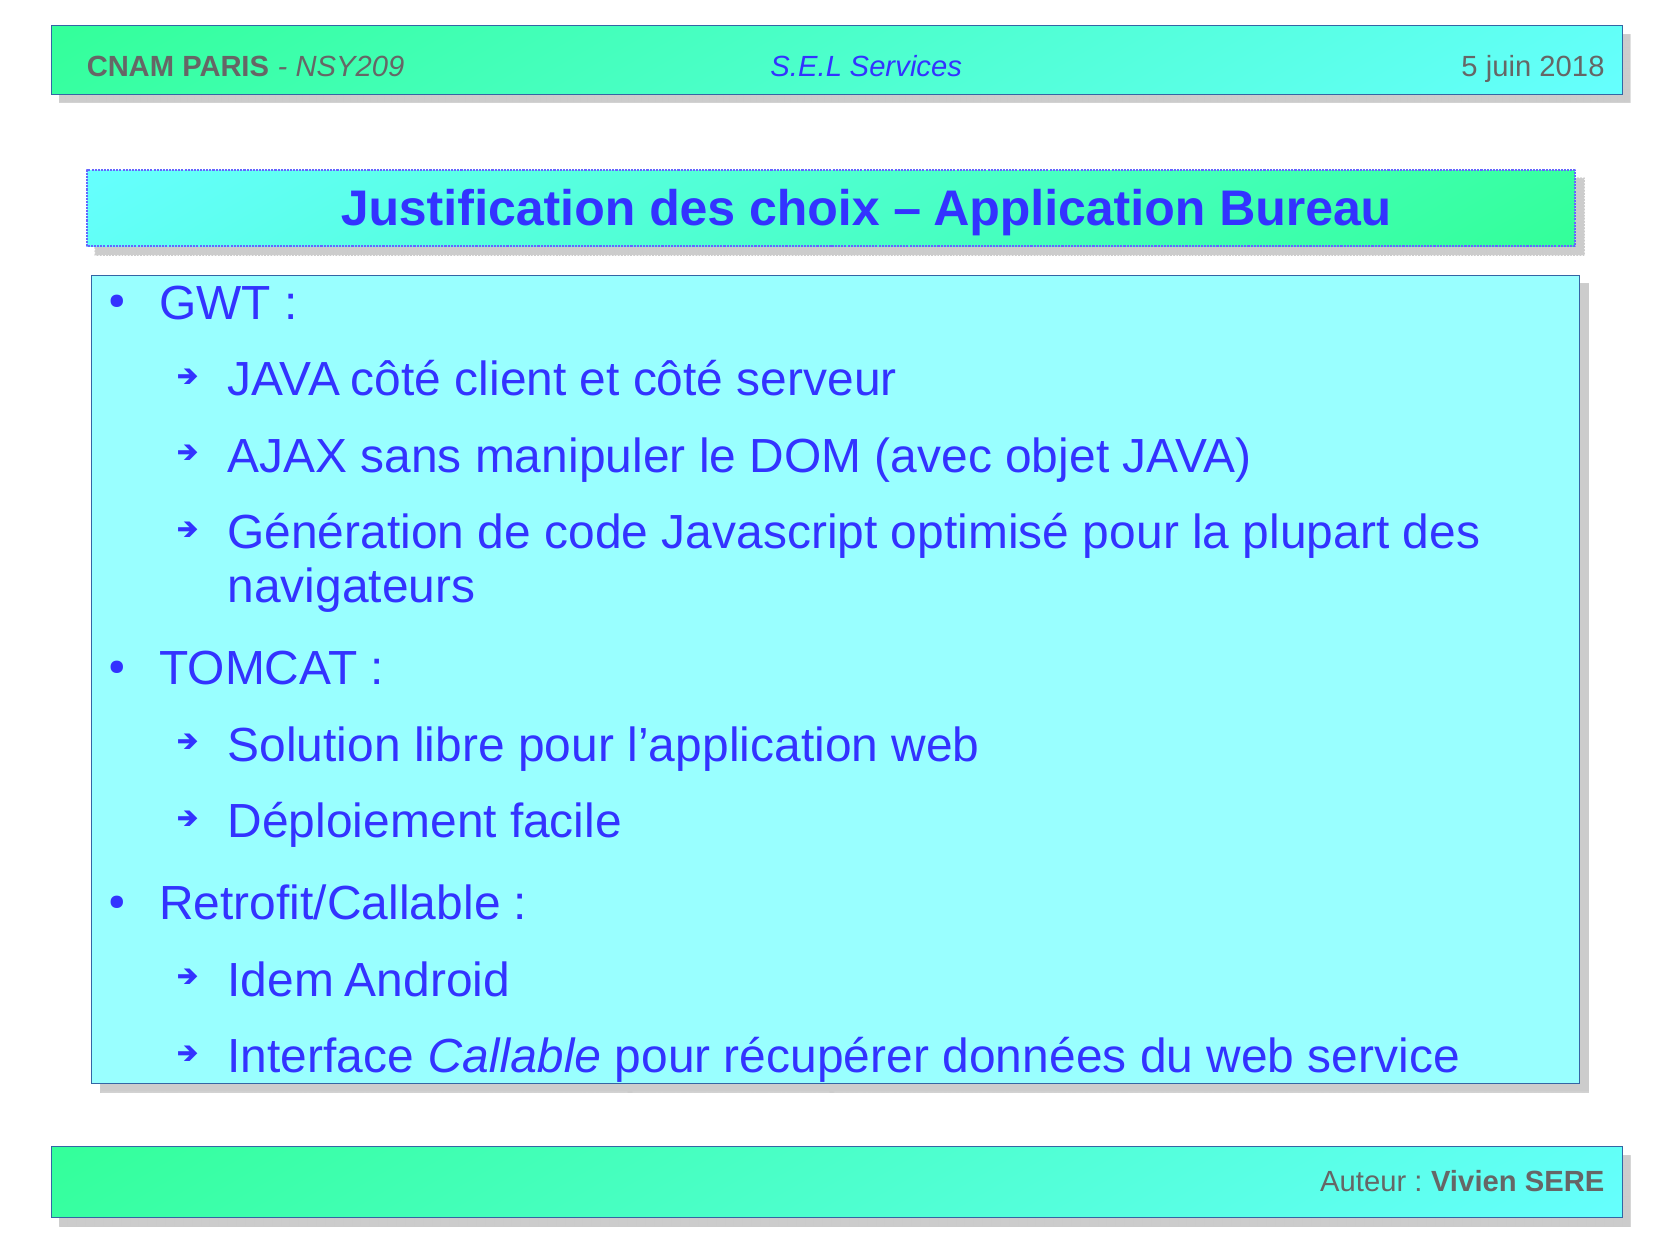

# CNAM PARIS - NSY209
S.E.L Services
5 juin 2018
Justification des choix – Application Bureau
GWT :
JAVA côté client et côté serveur
AJAX sans manipuler le DOM (avec objet JAVA)
Génération de code Javascript optimisé pour la plupart des navigateurs
TOMCAT :
Solution libre pour l’application web
Déploiement facile
Retrofit/Callable :
Idem Android
Interface Callable pour récupérer données du web service
Auteur : Vivien SERE